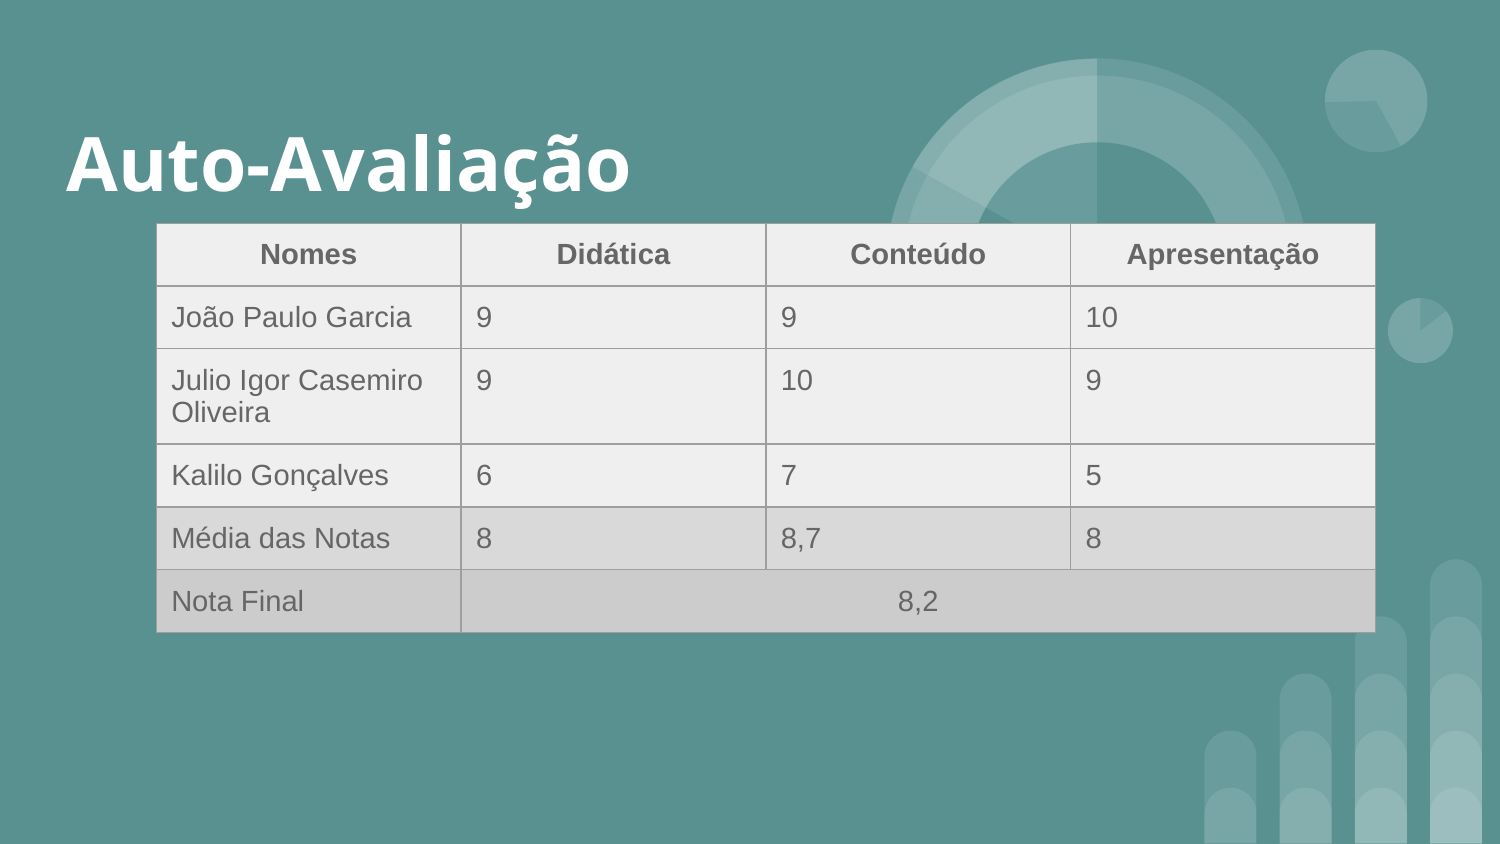

# Auto-Avaliação
| Nomes | Didática | Conteúdo | Apresentação |
| --- | --- | --- | --- |
| João Paulo Garcia | 9 | 9 | 10 |
| Julio Igor Casemiro Oliveira | 9 | 10 | 9 |
| Kalilo Gonçalves | 6 | 7 | 5 |
| Média das Notas | 8 | 8,7 | 8 |
| Nota Final | 8,2 | | |